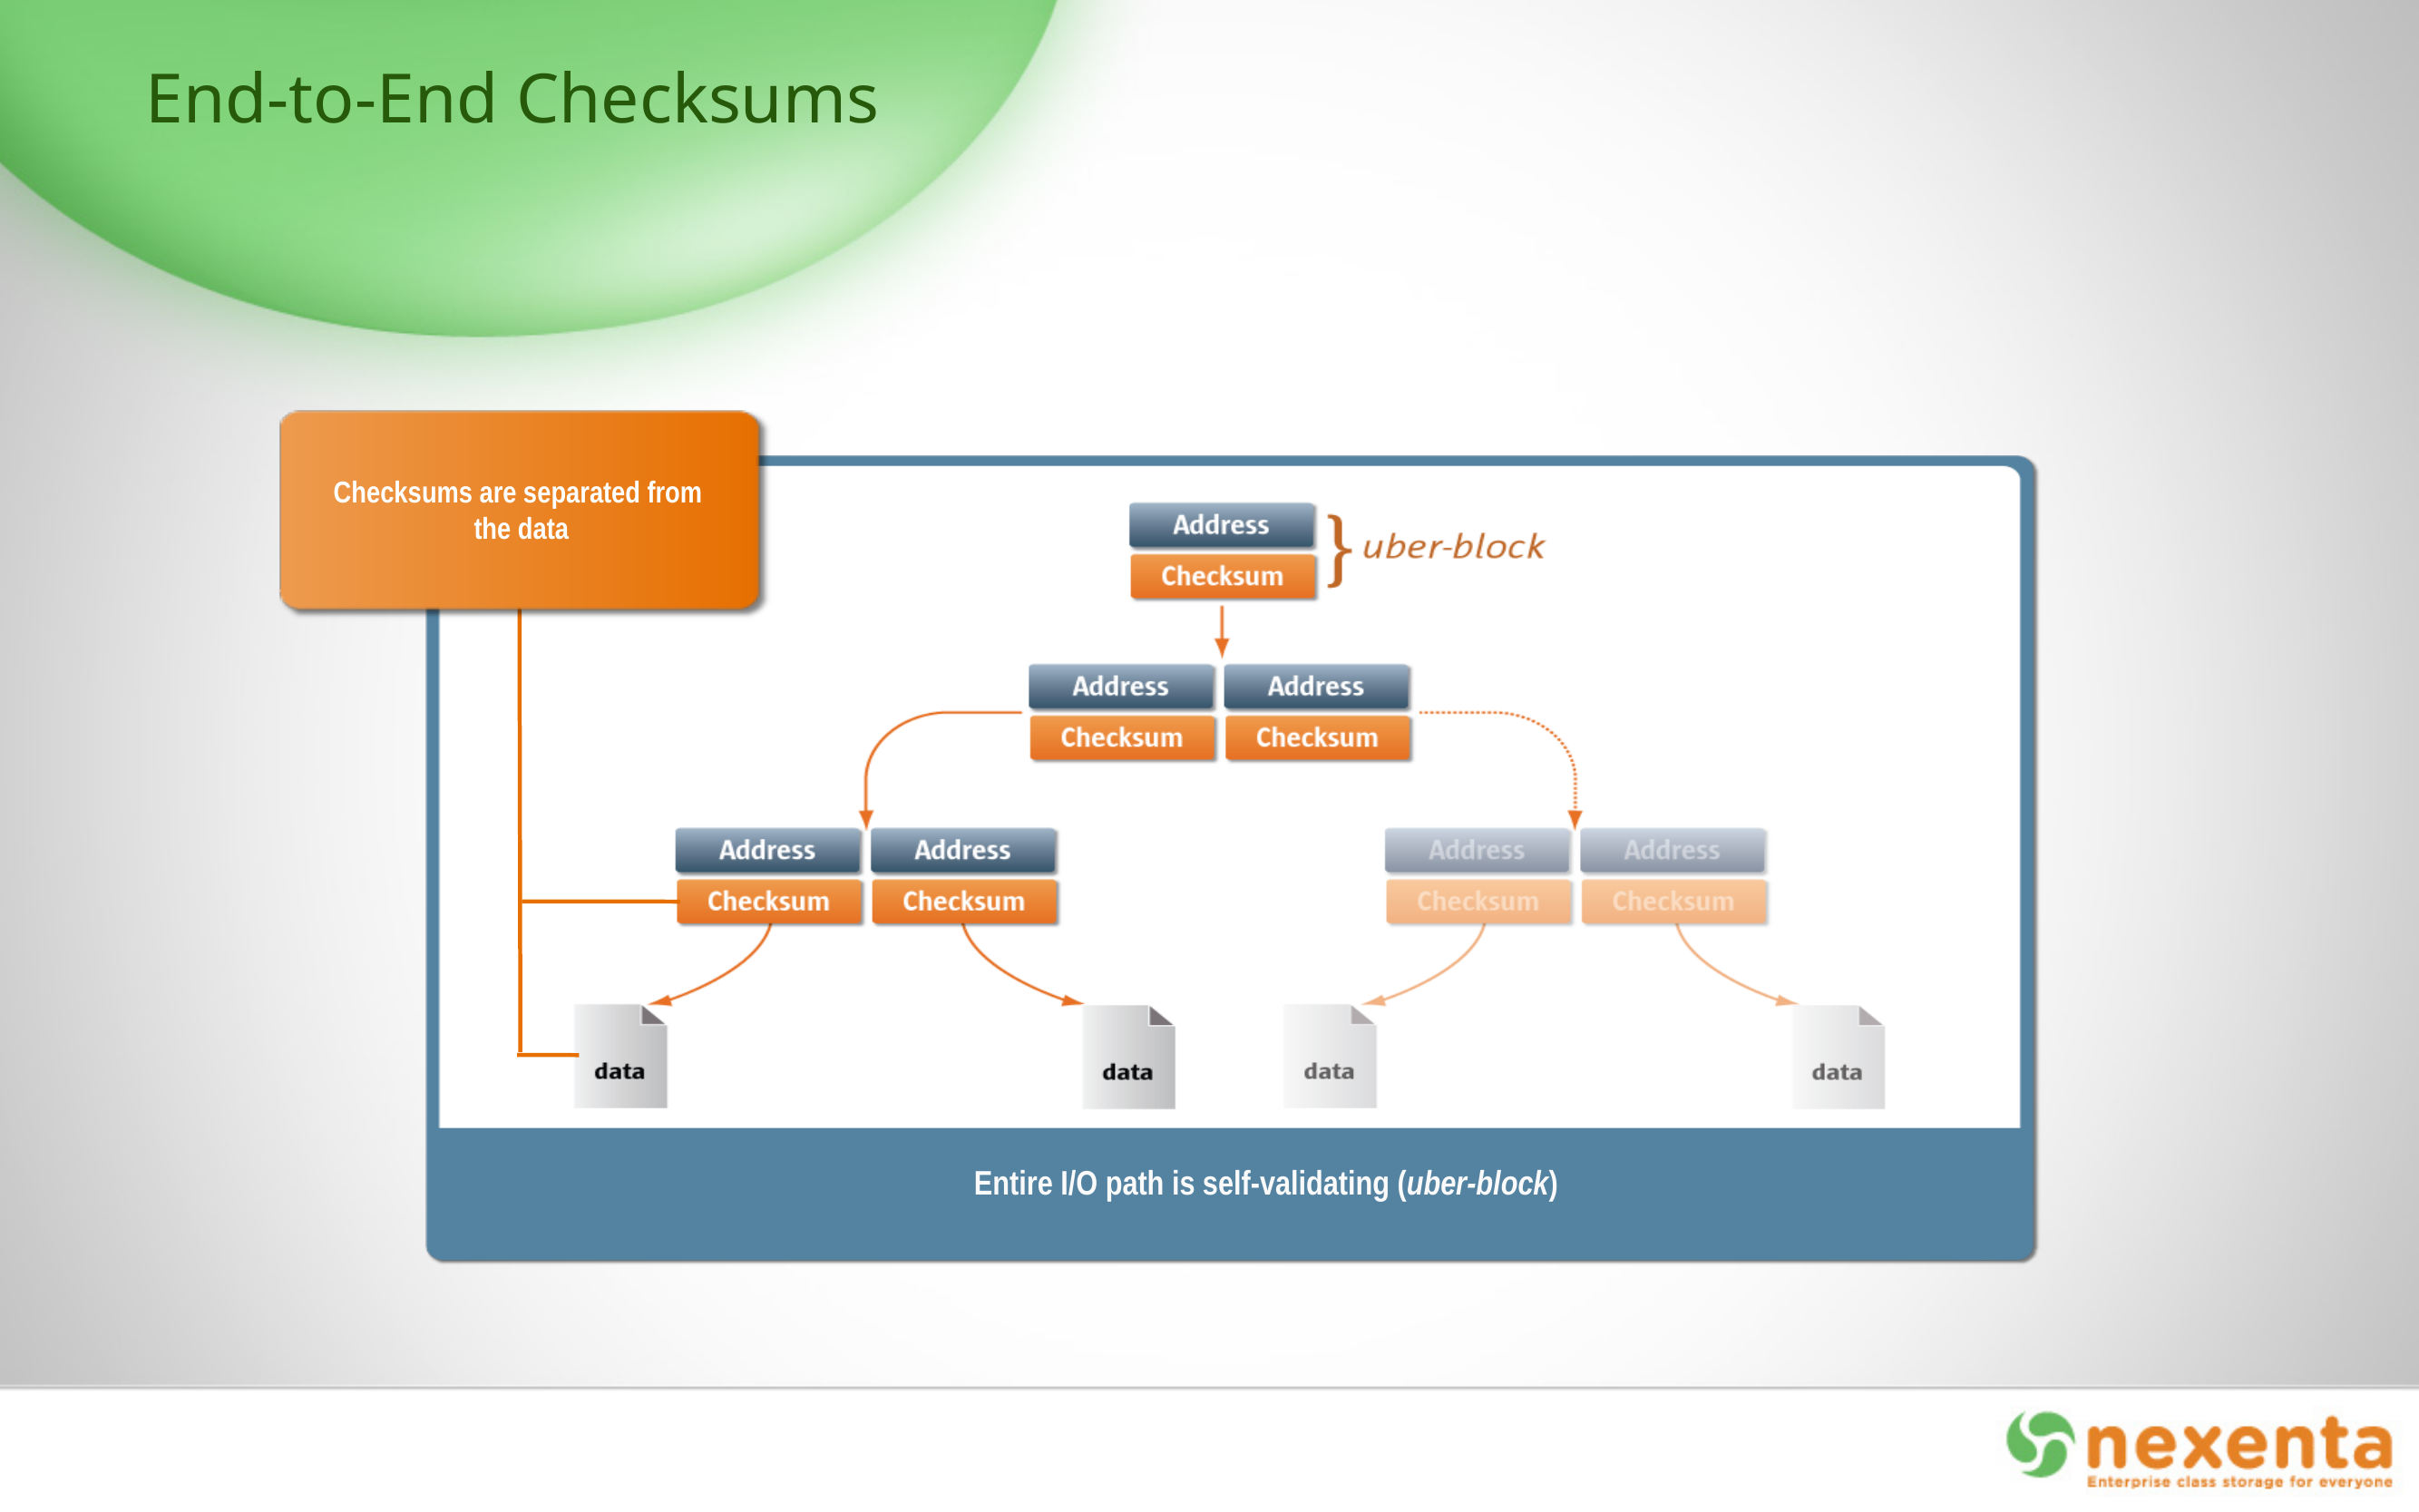

End-to-End Checksums
Checksums are separated from
the data
Entire I/O path is self-validating (uber-block)